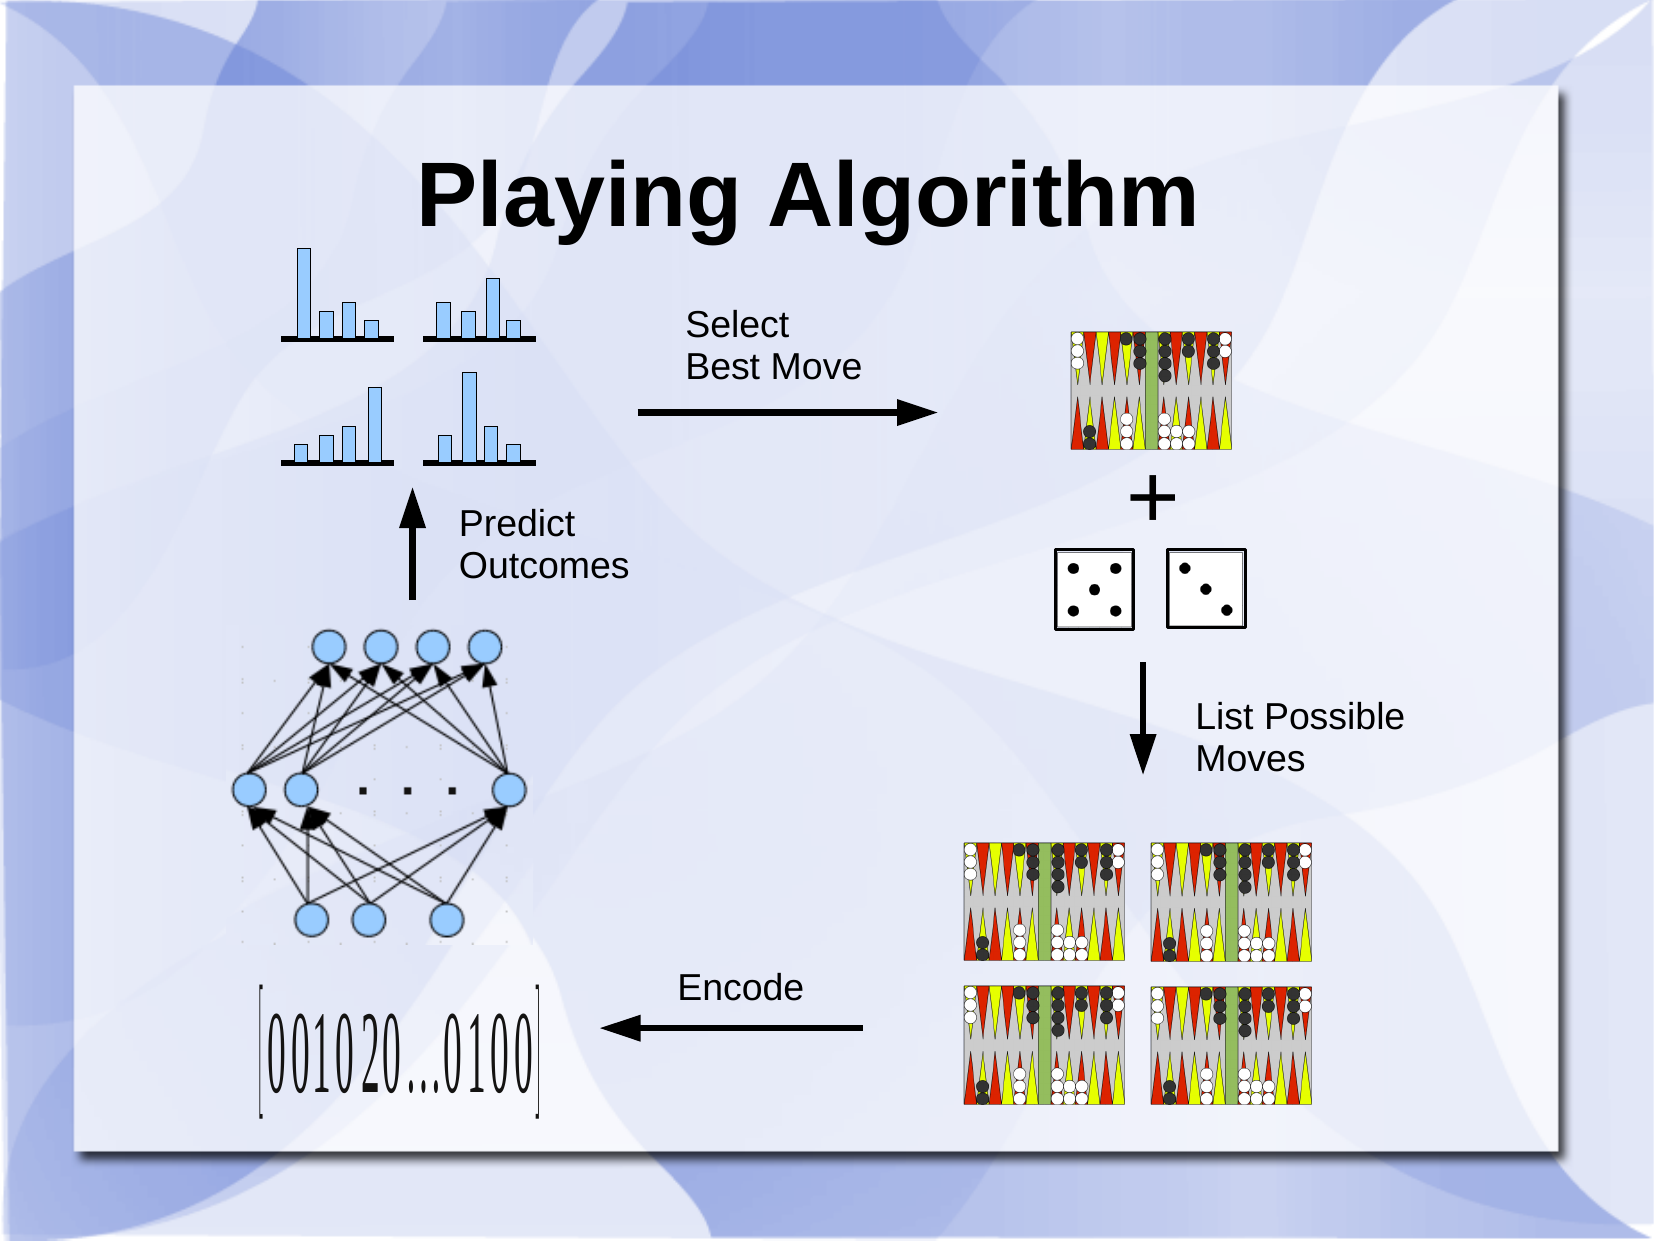

# Playing Algorithm
Select
Best Move
+
Predict
Outcomes
List Possible
Moves
Encode
. . .